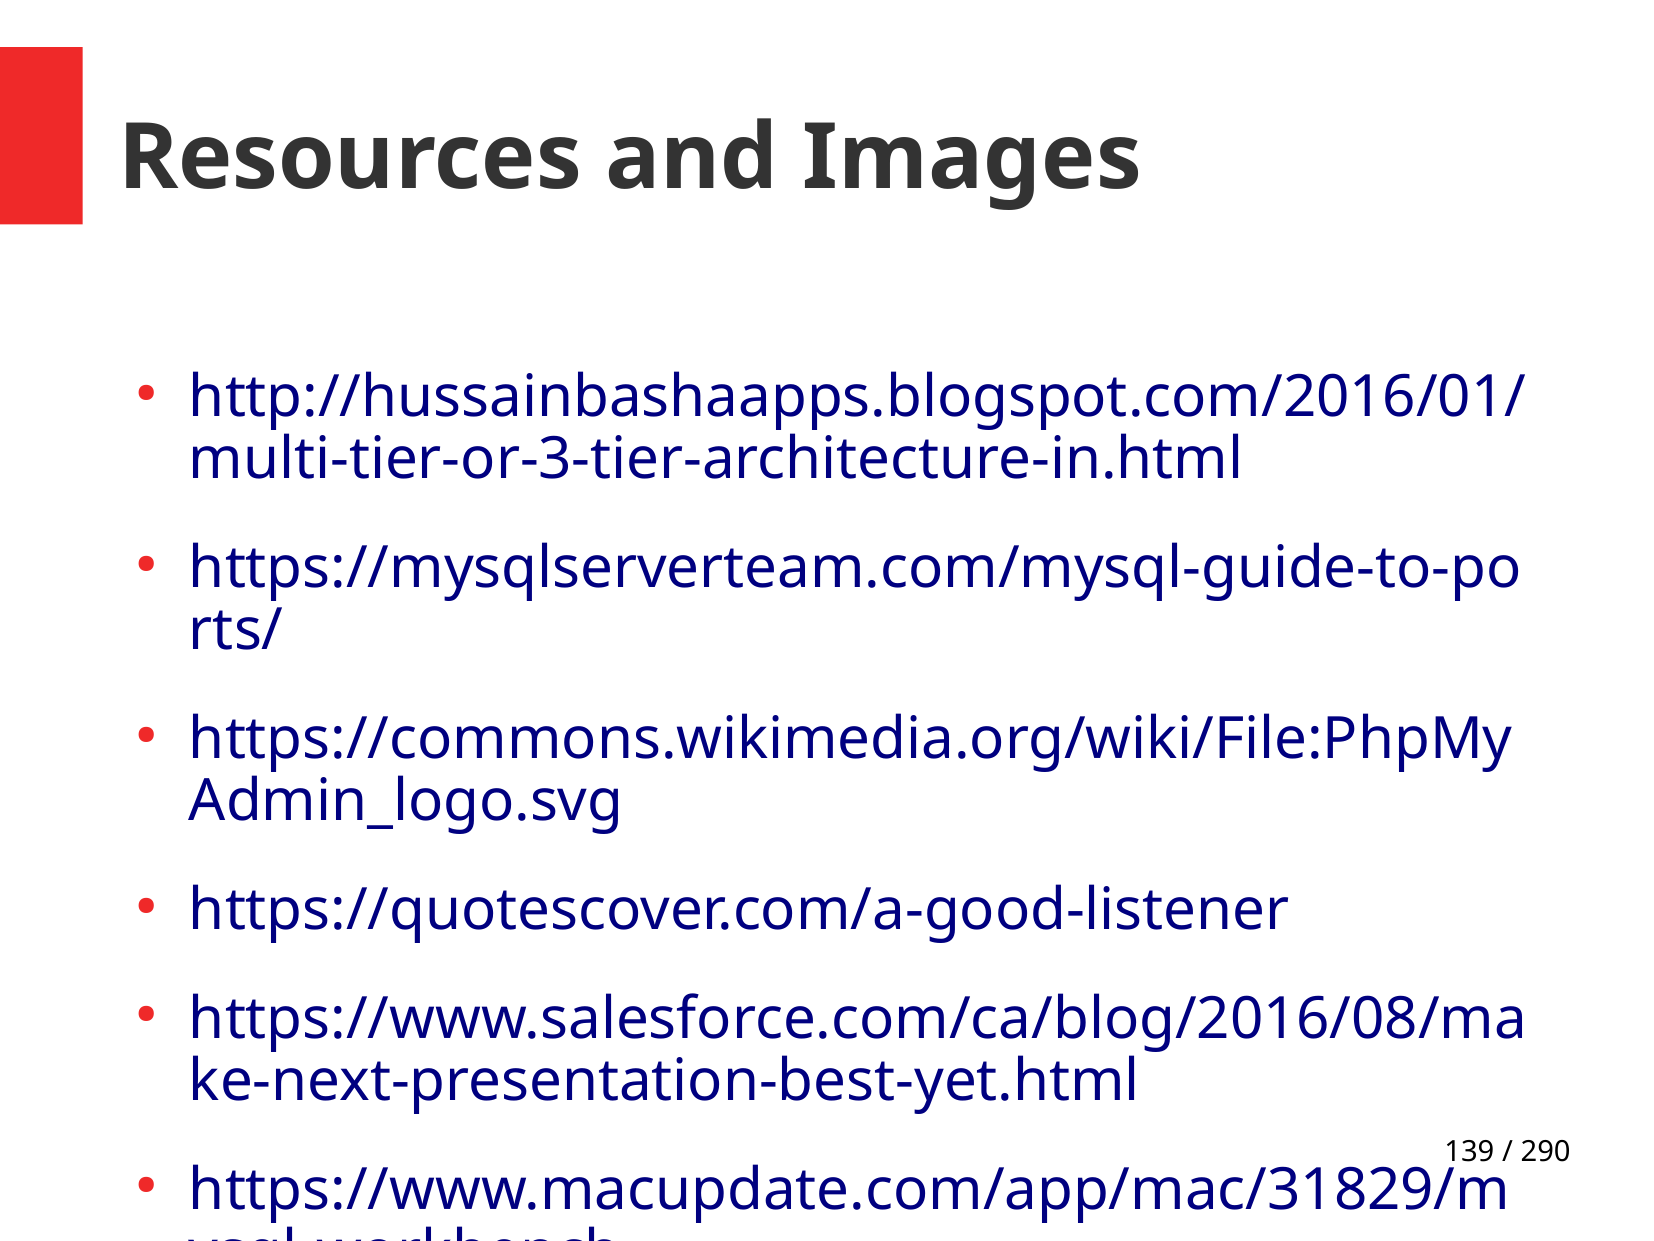

# Resources and Images
http://hussainbashaapps.blogspot.com/2016/01/multi-tier-or-3-tier-architecture-in.html
https://mysqlserverteam.com/mysql-guide-to-ports/
https://commons.wikimedia.org/wiki/File:PhpMyAdmin_logo.svg
https://quotescover.com/a-good-listener
https://www.salesforce.com/ca/blog/2016/08/make-next-presentation-best-yet.html
https://www.macupdate.com/app/mac/31829/mysql-workbench
139